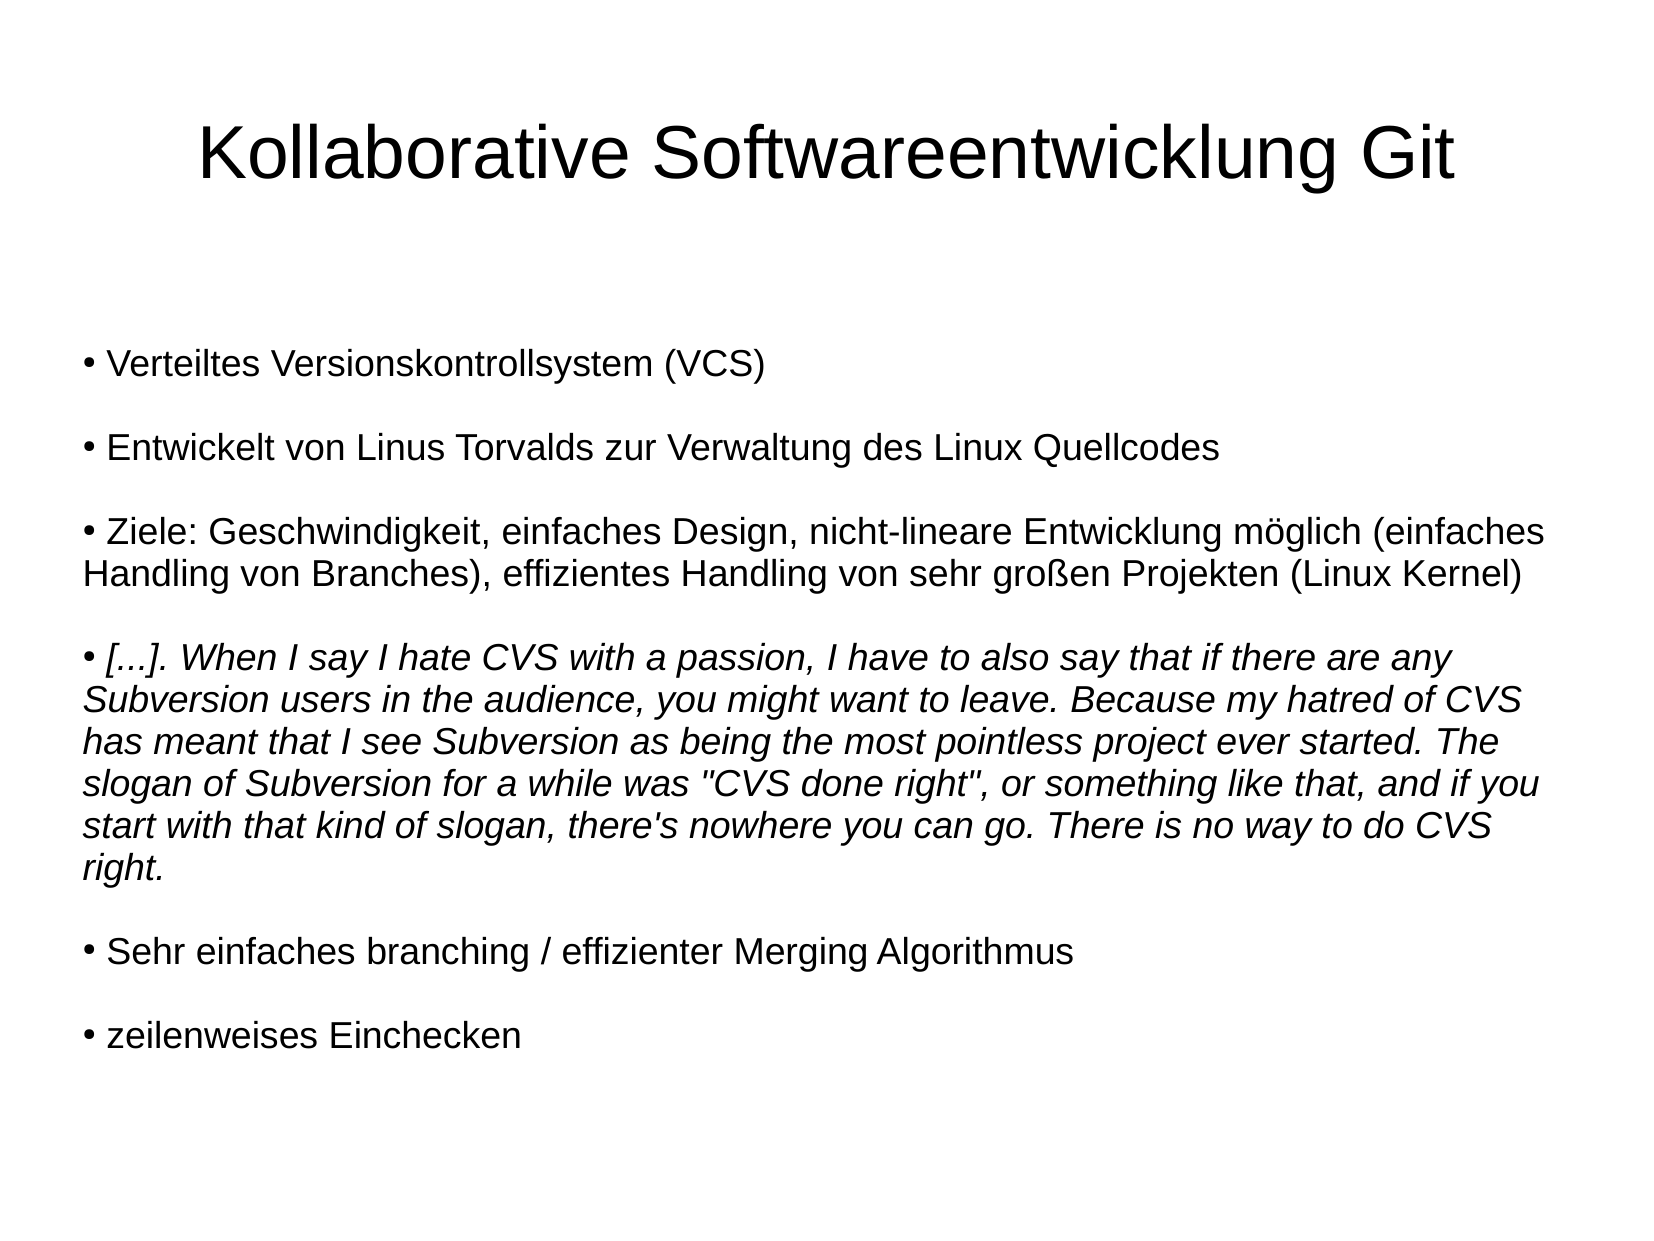

# Kollaborative Softwareentwicklung Git
 Verteiltes Versionskontrollsystem (VCS)
 Entwickelt von Linus Torvalds zur Verwaltung des Linux Quellcodes
 Ziele: Geschwindigkeit, einfaches Design, nicht-lineare Entwicklung möglich (einfaches Handling von Branches), effizientes Handling von sehr großen Projekten (Linux Kernel)
 [...]. When I say I hate CVS with a passion, I have to also say that if there are any Subversion users in the audience, you might want to leave. Because my hatred of CVS has meant that I see Subversion as being the most pointless project ever started. The slogan of Subversion for a while was "CVS done right", or something like that, and if you start with that kind of slogan, there's nowhere you can go. There is no way to do CVS right.
 Sehr einfaches branching / effizienter Merging Algorithmus
 zeilenweises Einchecken